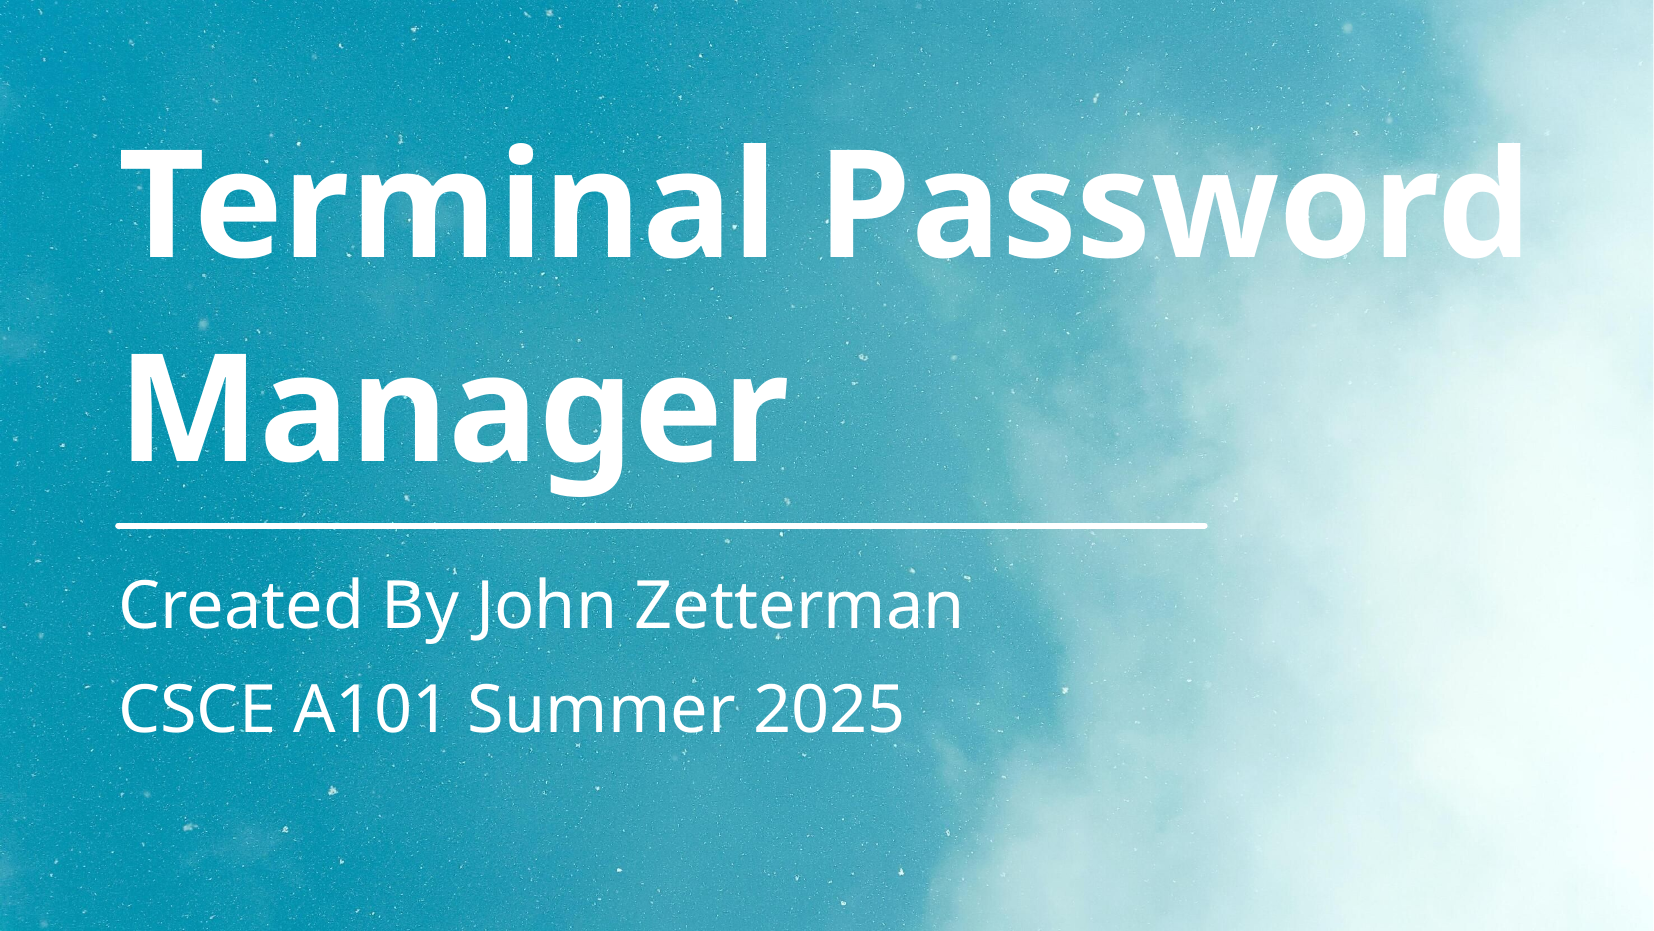

# Terminal Password Manager
Created By John Zetterman
CSCE A101 Summer 2025